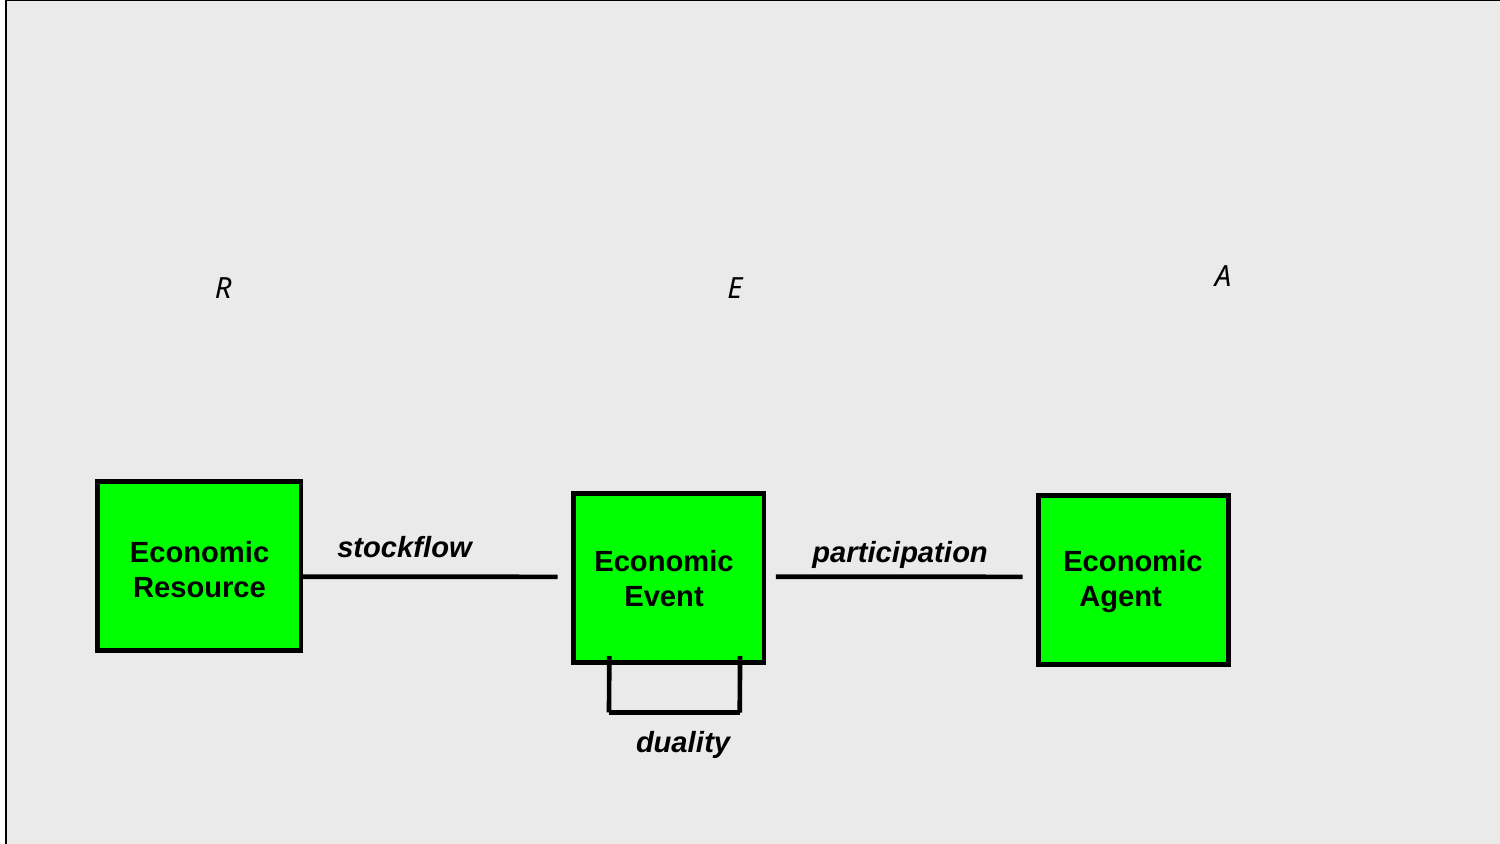

A
R
E
stockflow
Economic Resource
participation
Economic Event
Economic Agent
duality
The REA pattern